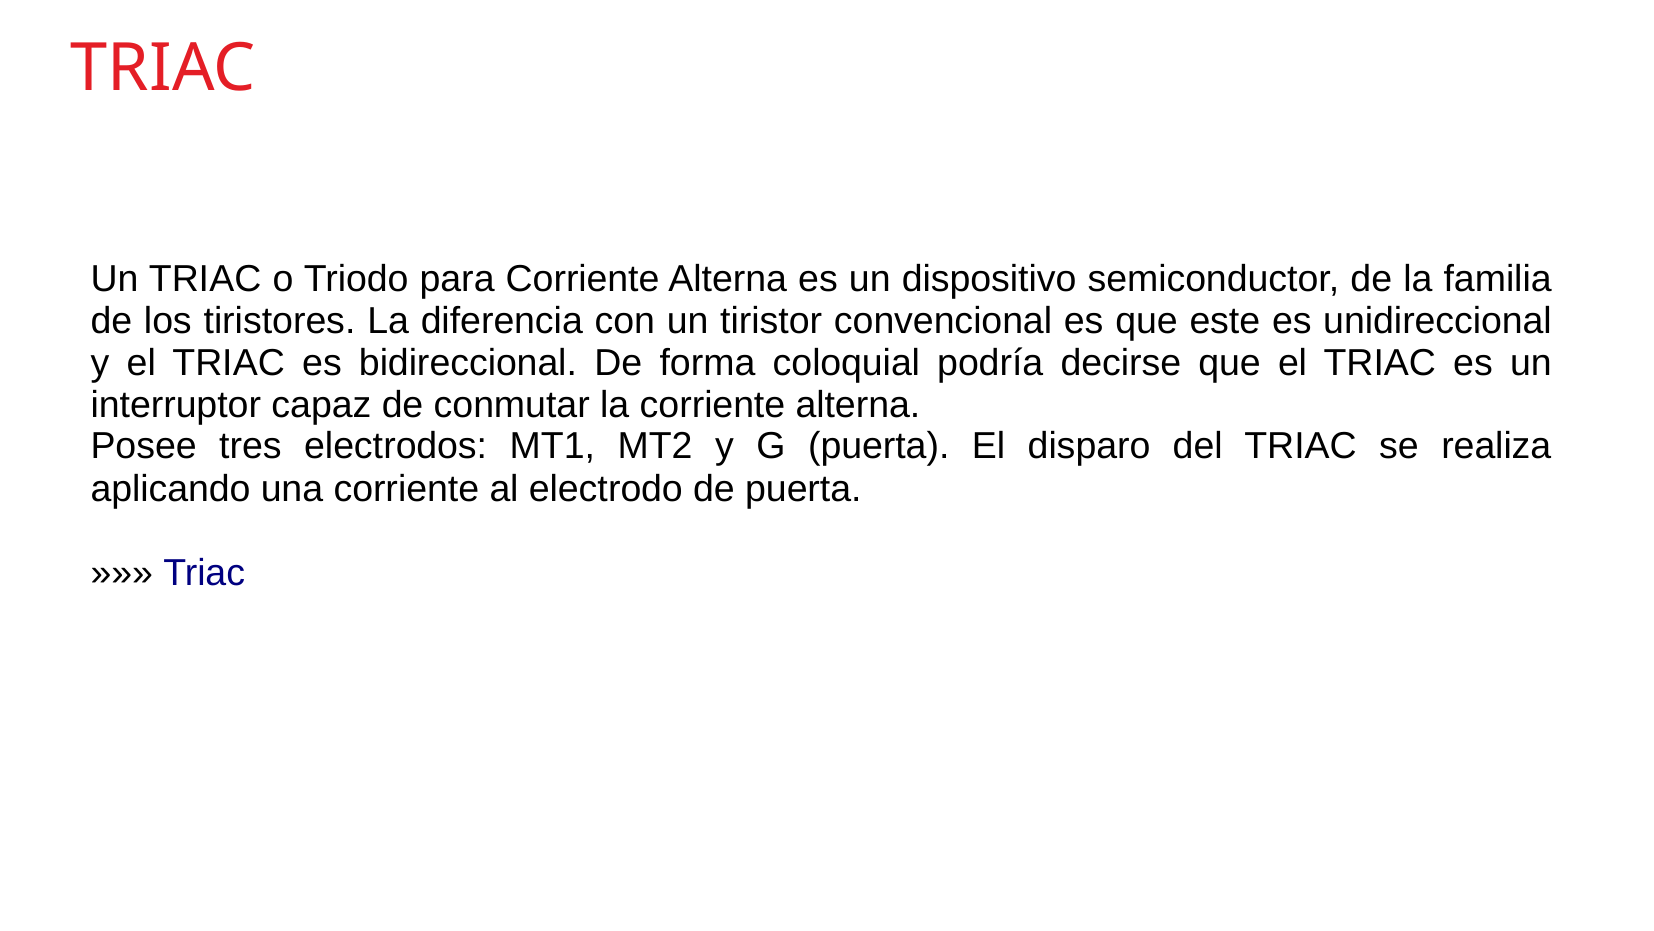

# TRIAC
Un TRIAC o Triodo para Corriente Alterna es un dispositivo semiconductor, de la familia de los tiristores. La diferencia con un tiristor convencional es que este es unidireccional y el TRIAC es bidireccional. De forma coloquial podría decirse que el TRIAC es un interruptor capaz de conmutar la corriente alterna.
Posee tres electrodos: MT1, MT2 y G (puerta). El disparo del TRIAC se realiza aplicando una corriente al electrodo de puerta.
»»» Triac